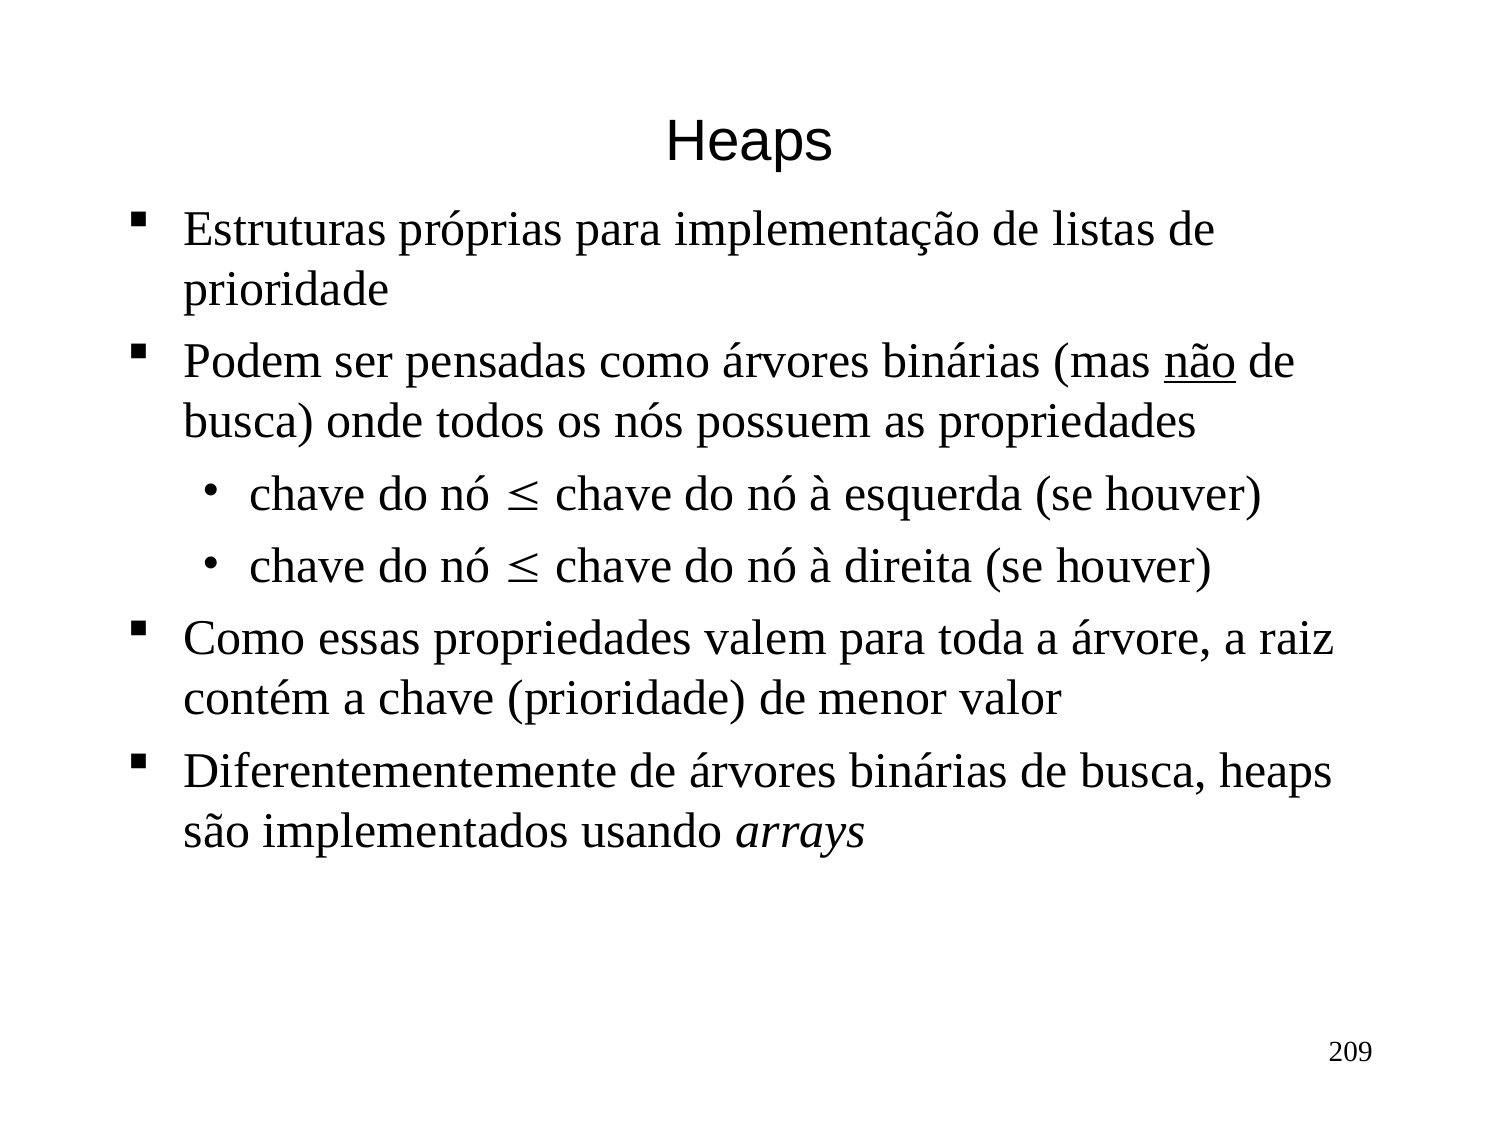

# Heaps
Estruturas próprias para implementação de listas de prioridade
Podem ser pensadas como árvores binárias (mas não de busca) onde todos os nós possuem as propriedades
chave do nó  chave do nó à esquerda (se houver)
chave do nó  chave do nó à direita (se houver)
Como essas propriedades valem para toda a árvore, a raiz contém a chave (prioridade) de menor valor
Diferentementemente de árvores binárias de busca, heaps são implementados usando arrays
209